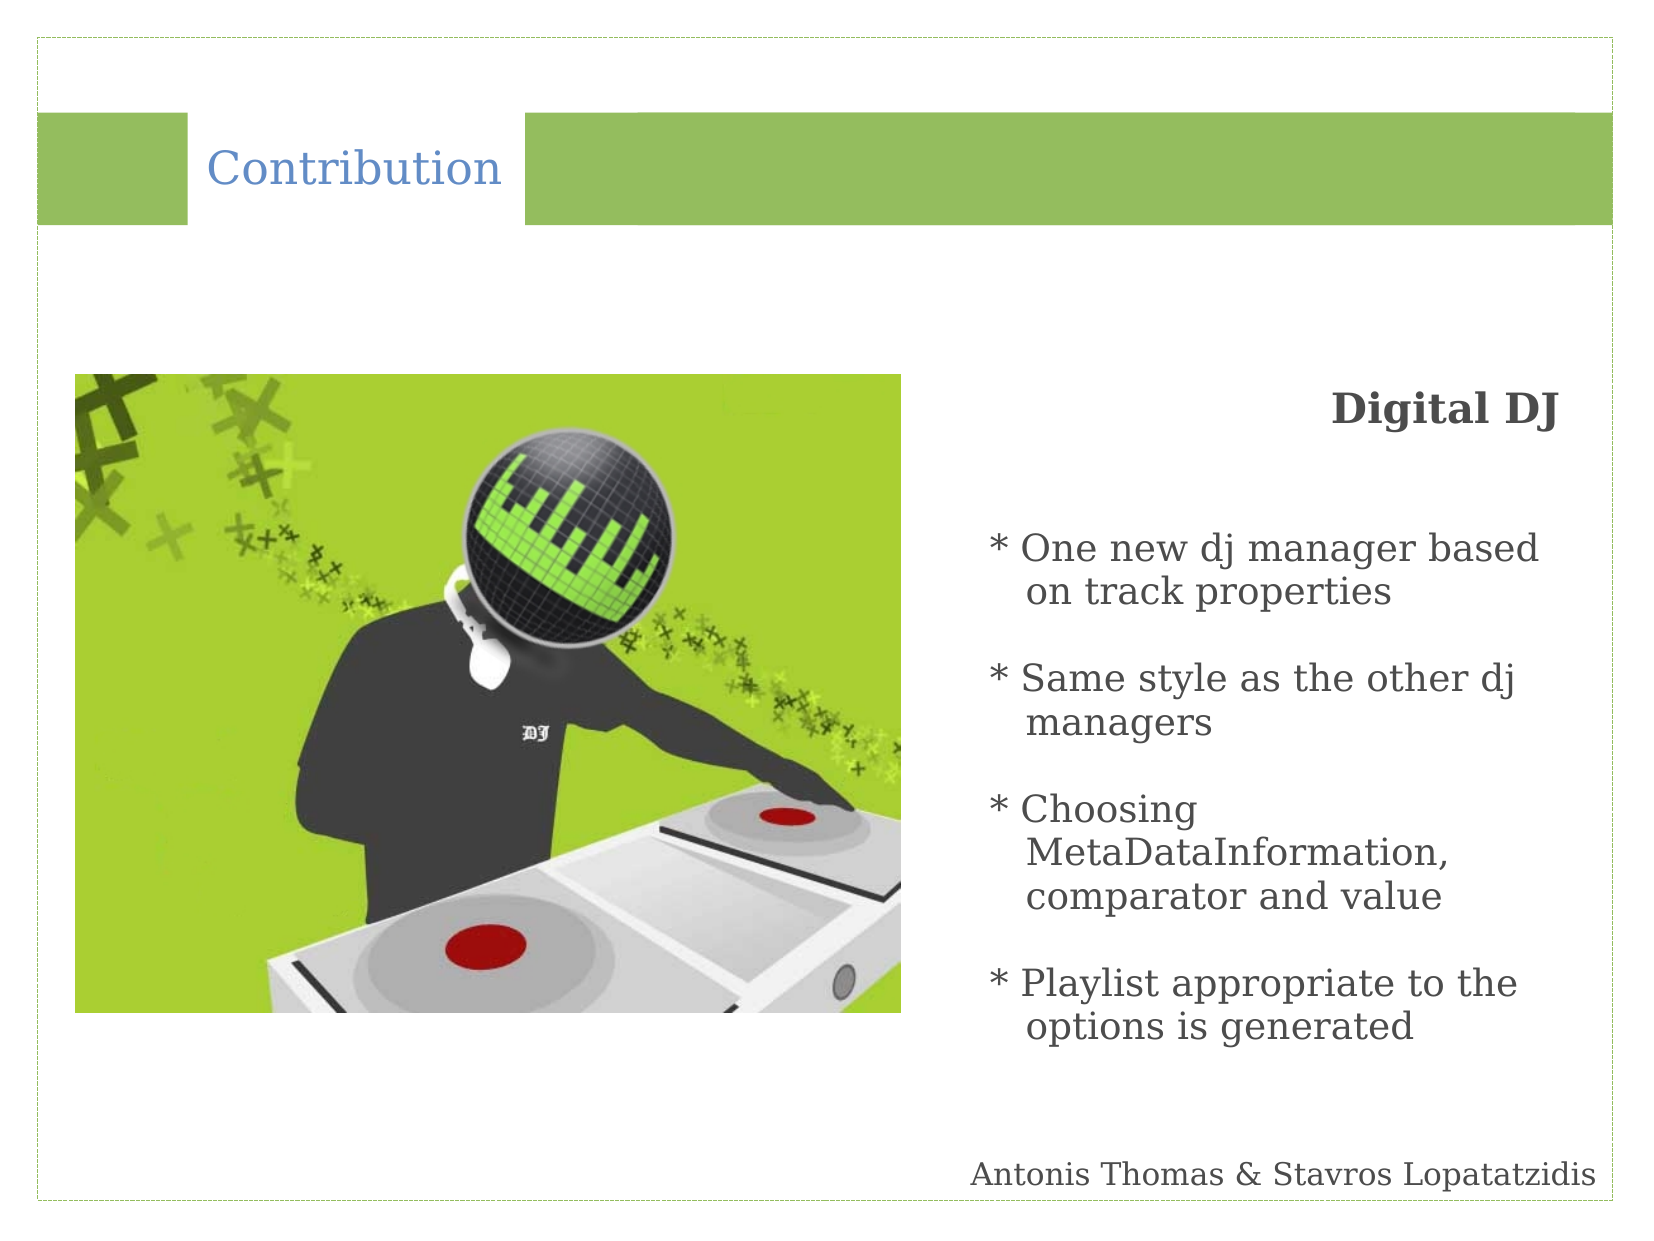

Contribution
Digital DJ
* One new dj manager based on track properties
* Same style as the other dj managers
* Choosing 		 MetaDataInformation, comparator and value
* Playlist appropriate to the options is generated
Antonis Thomas & Stavros Lopatatzidis